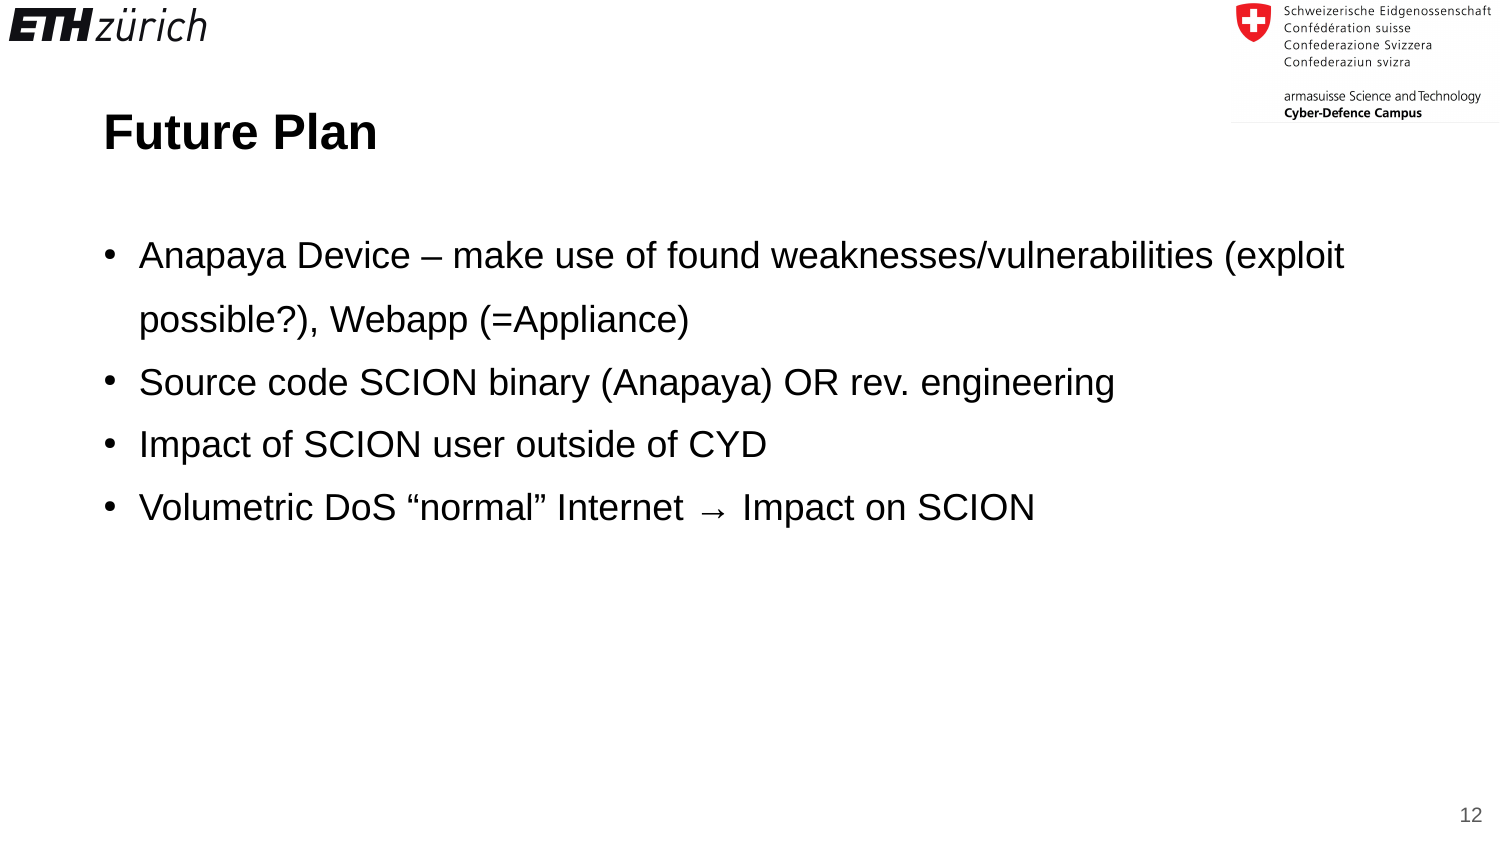

Future Plan
Anapaya Device – make use of found weaknesses/vulnerabilities (exploit possible?), Webapp (=Appliance)
Source code SCION binary (Anapaya) OR rev. engineering
Impact of SCION user outside of CYD
Volumetric DoS “normal” Internet → Impact on SCION
12